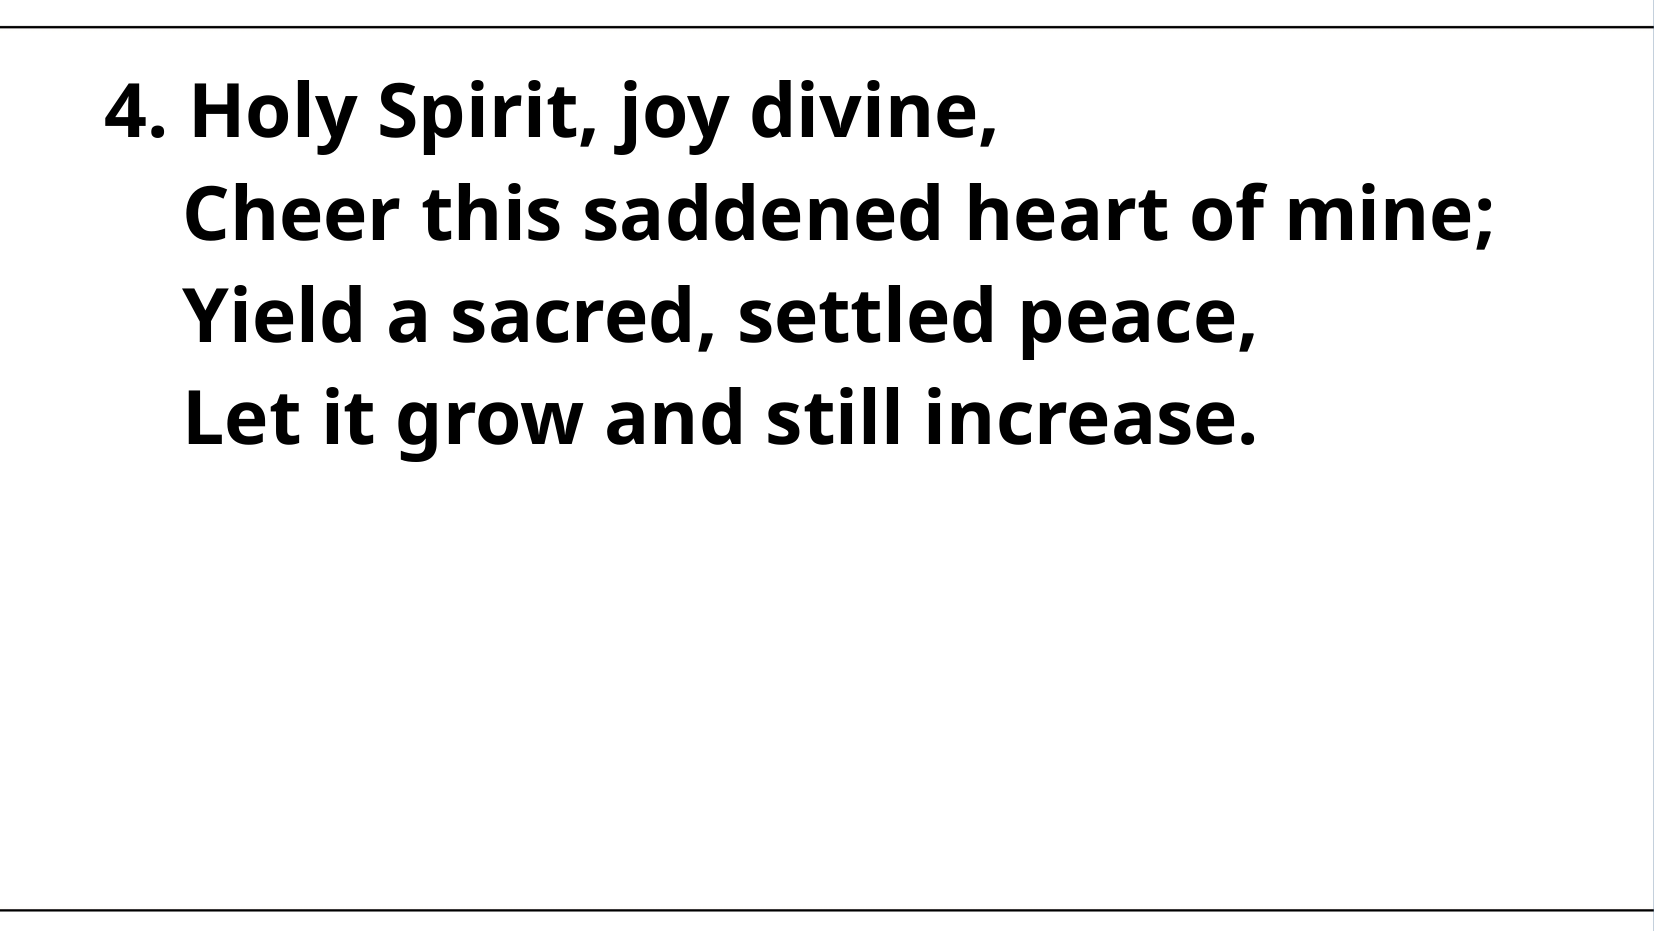

4. Holy Spirit, joy divine,
 Cheer this saddened heart of mine;
 Yield a sacred, settled peace,
 Let it grow and still increase.